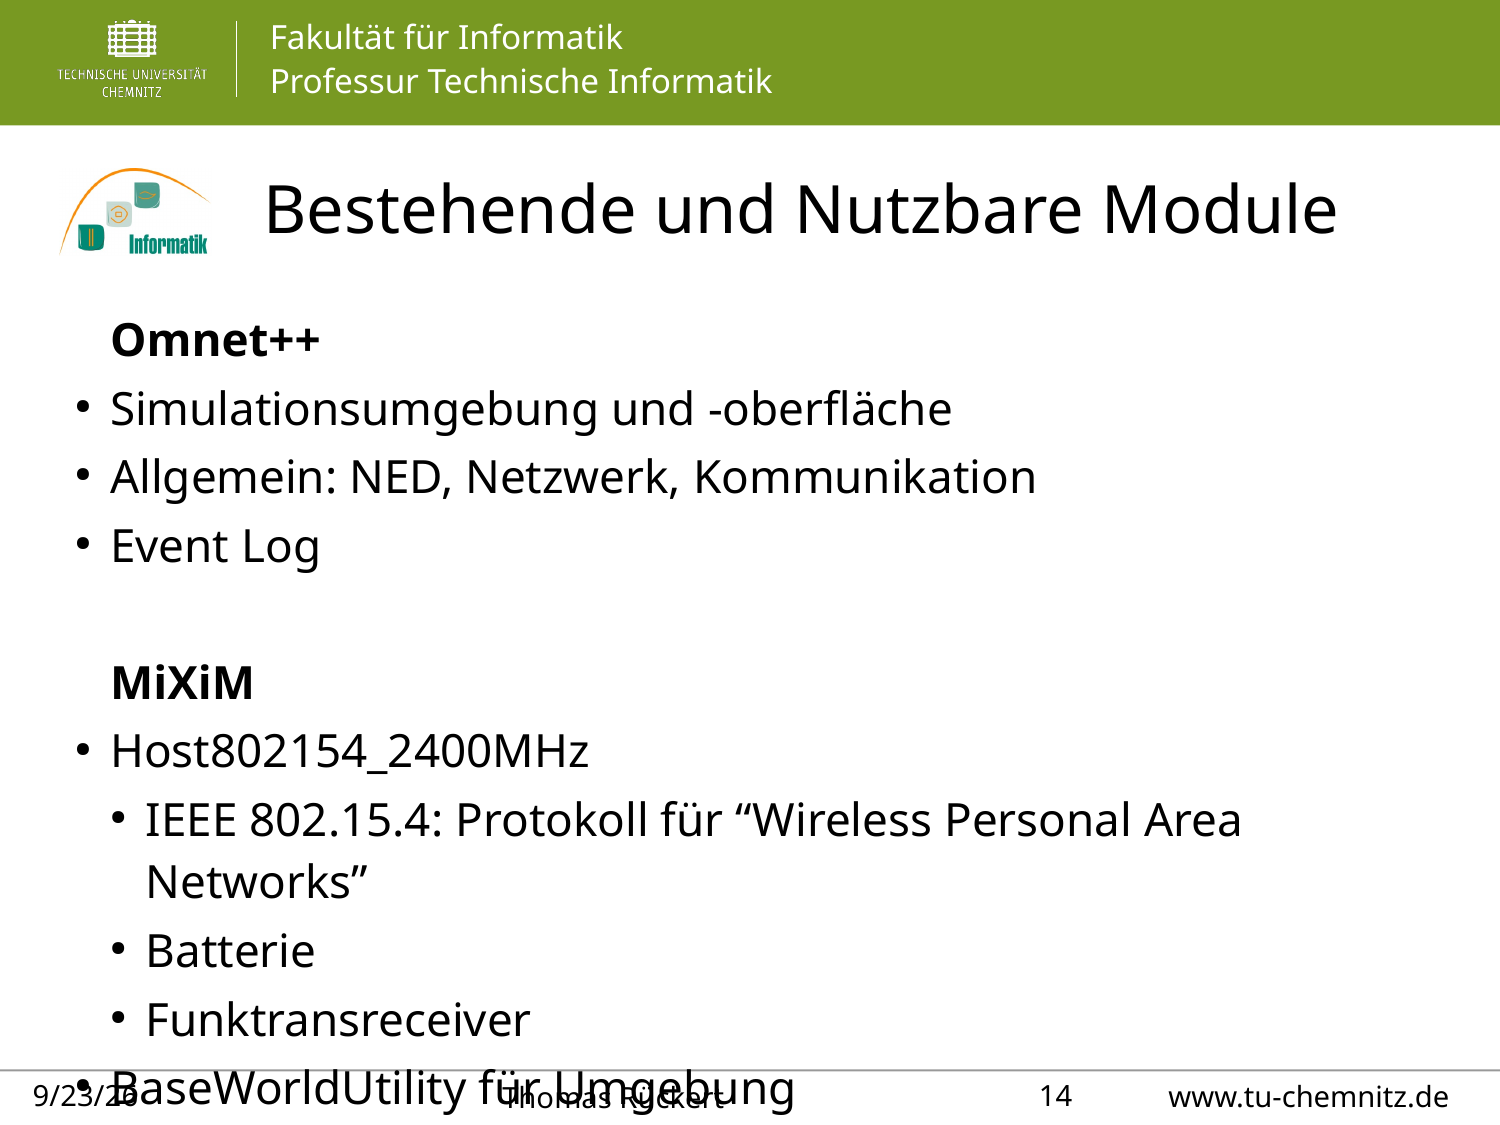

# Bestehende und Nutzbare Module
Omnet++
Simulationsumgebung und -oberfläche
Allgemein: NED, Netzwerk, Kommunikation
Event Log
MiXiM
Host802154_2400MHz
IEEE 802.15.4: Protokoll für “Wireless Personal Area Networks”
Batterie
Funktransreceiver
BaseWorldUtility für Umgebung
Coord
Thomas Rückert